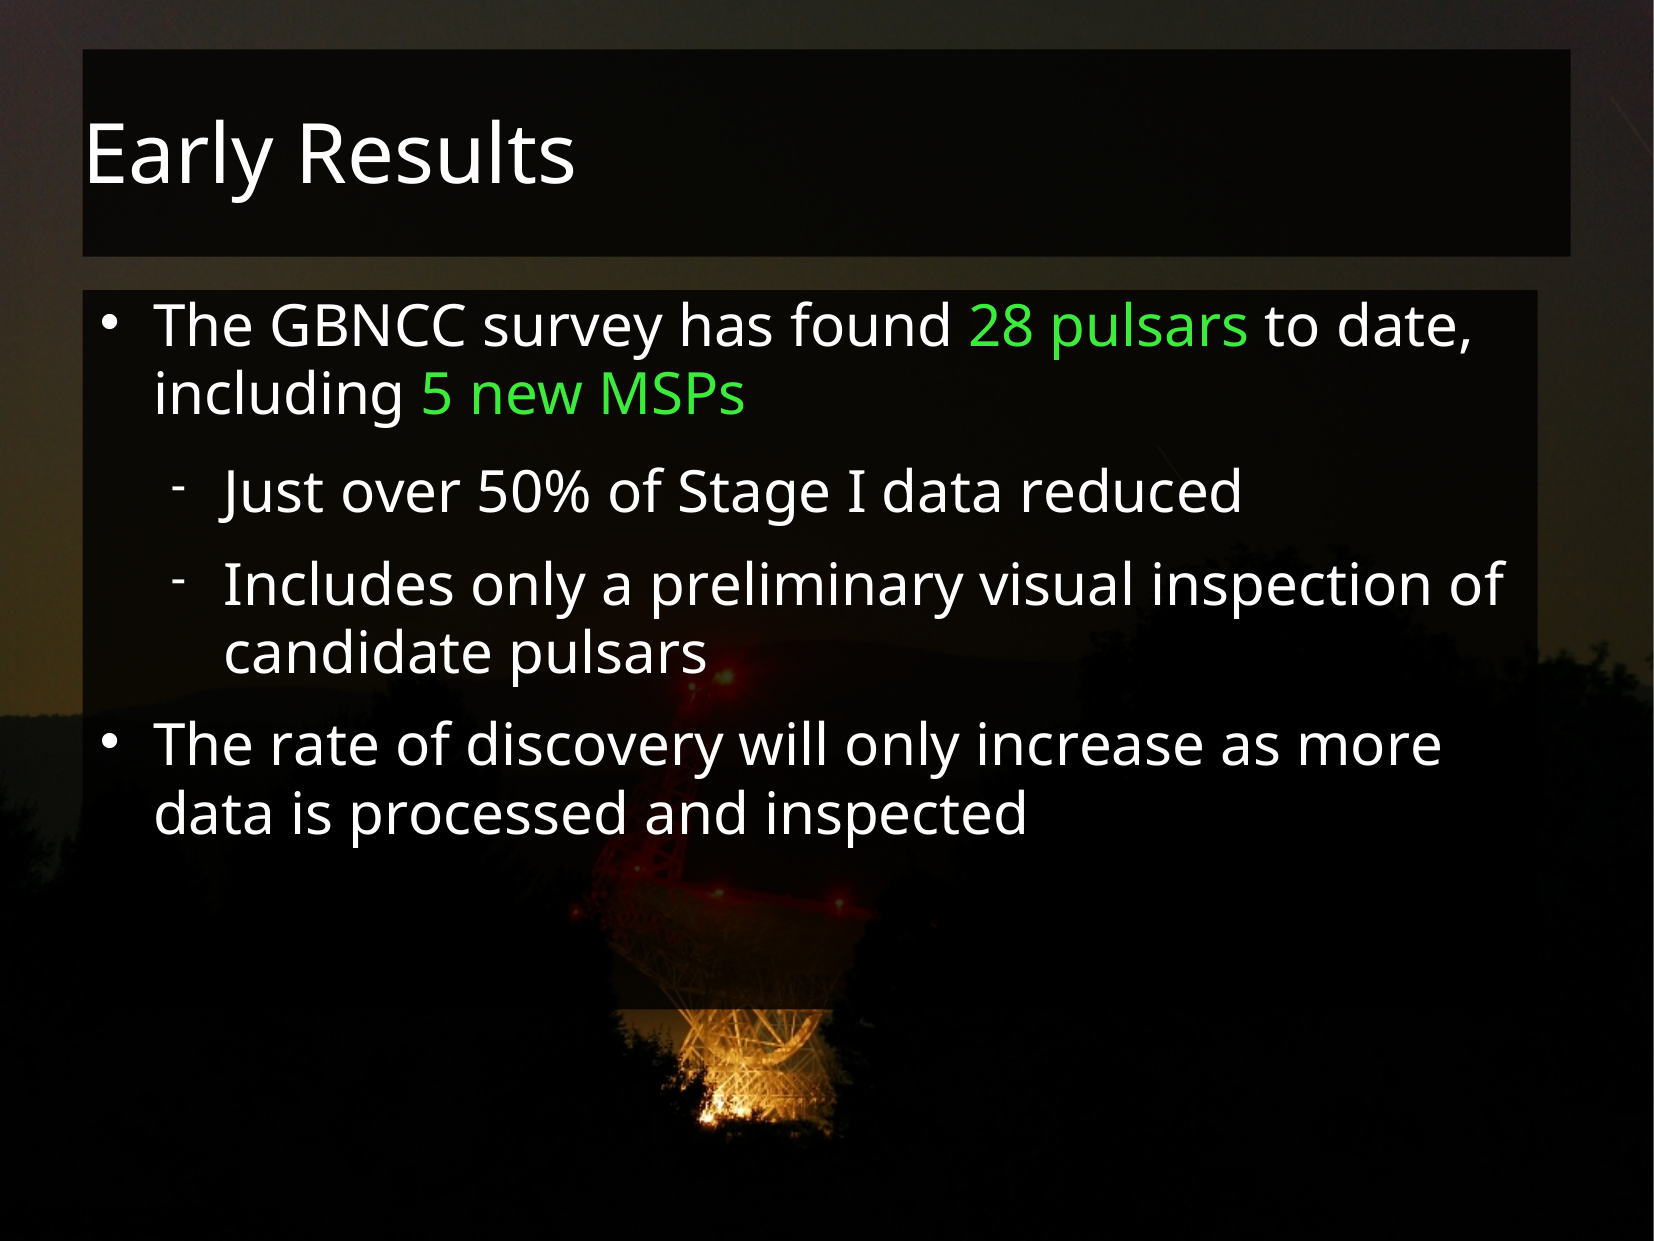

Early Results
The GBNCC survey has found 28 pulsars to date, including 5 new MSPs
Just over 50% of Stage I data reduced
Includes only a preliminary visual inspection of candidate pulsars
The rate of discovery will only increase as more data is processed and inspected